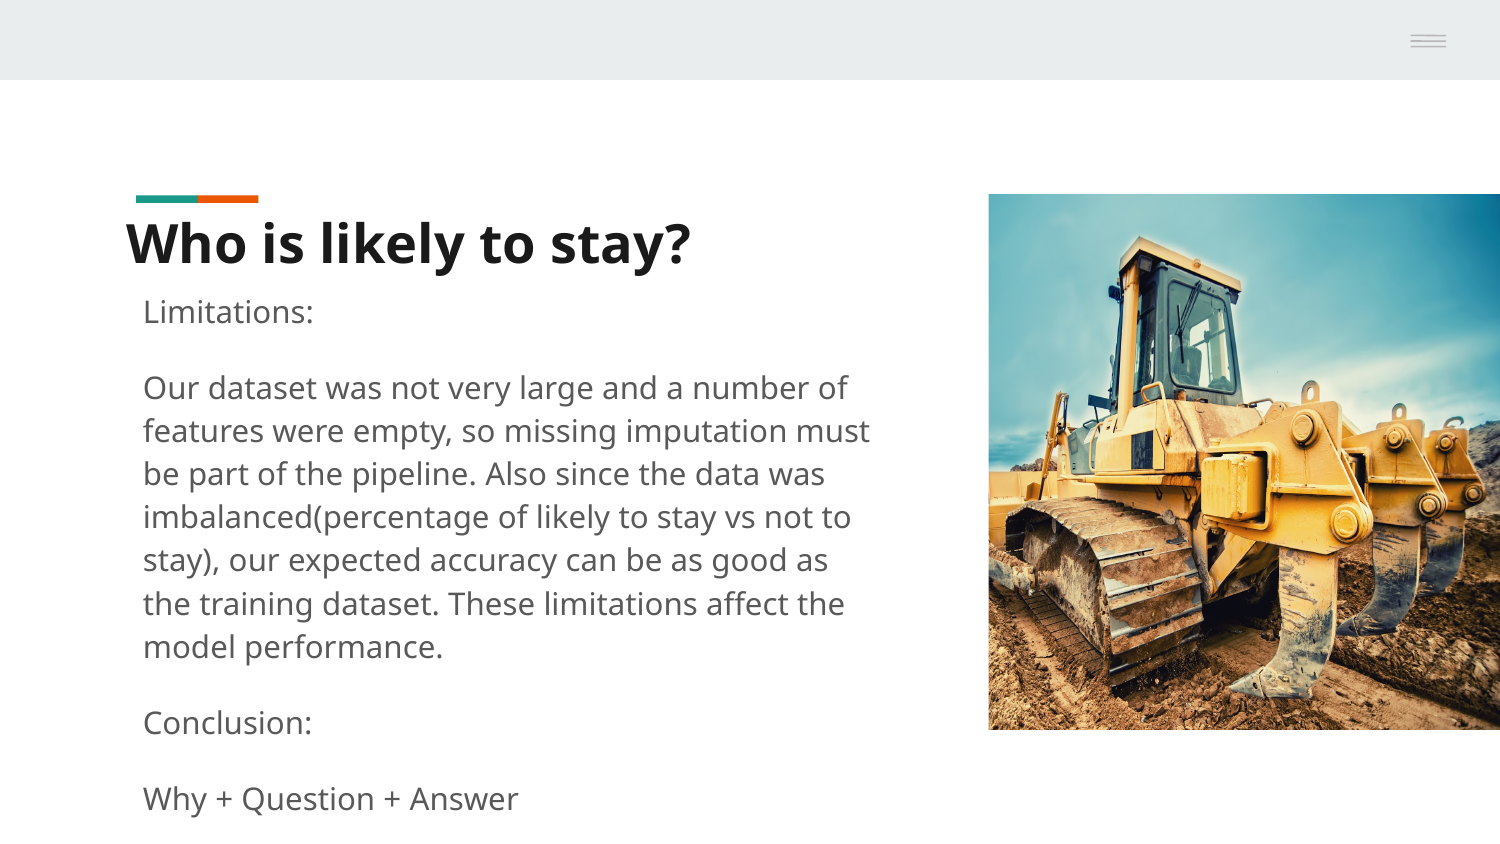

# Who is likely to stay?
Limitations:
Our dataset was not very large and a number of features were empty, so missing imputation must be part of the pipeline. Also since the data was imbalanced(percentage of likely to stay vs not to stay), our expected accuracy can be as good as the training dataset. These limitations affect the model performance.
Conclusion:
Why + Question + Answer